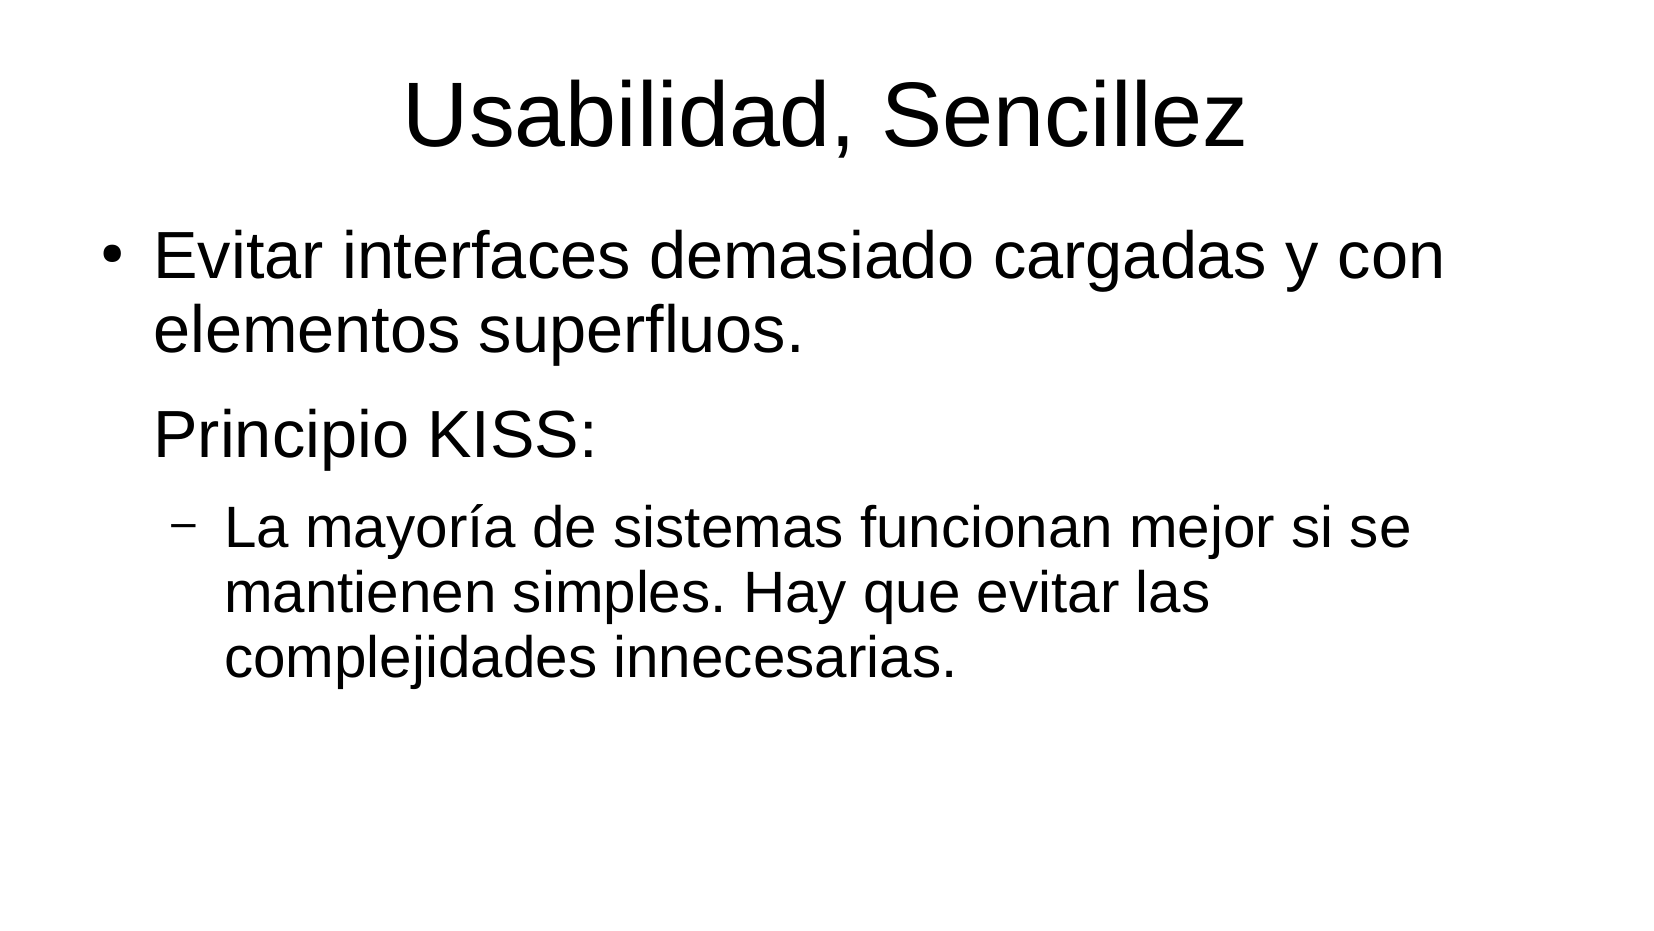

# Usabilidad, Sencillez
Evitar interfaces demasiado cargadas y con elementos superfluos.
Principio KISS:
La mayoría de sistemas funcionan mejor si se mantienen simples. Hay que evitar las complejidades innecesarias.